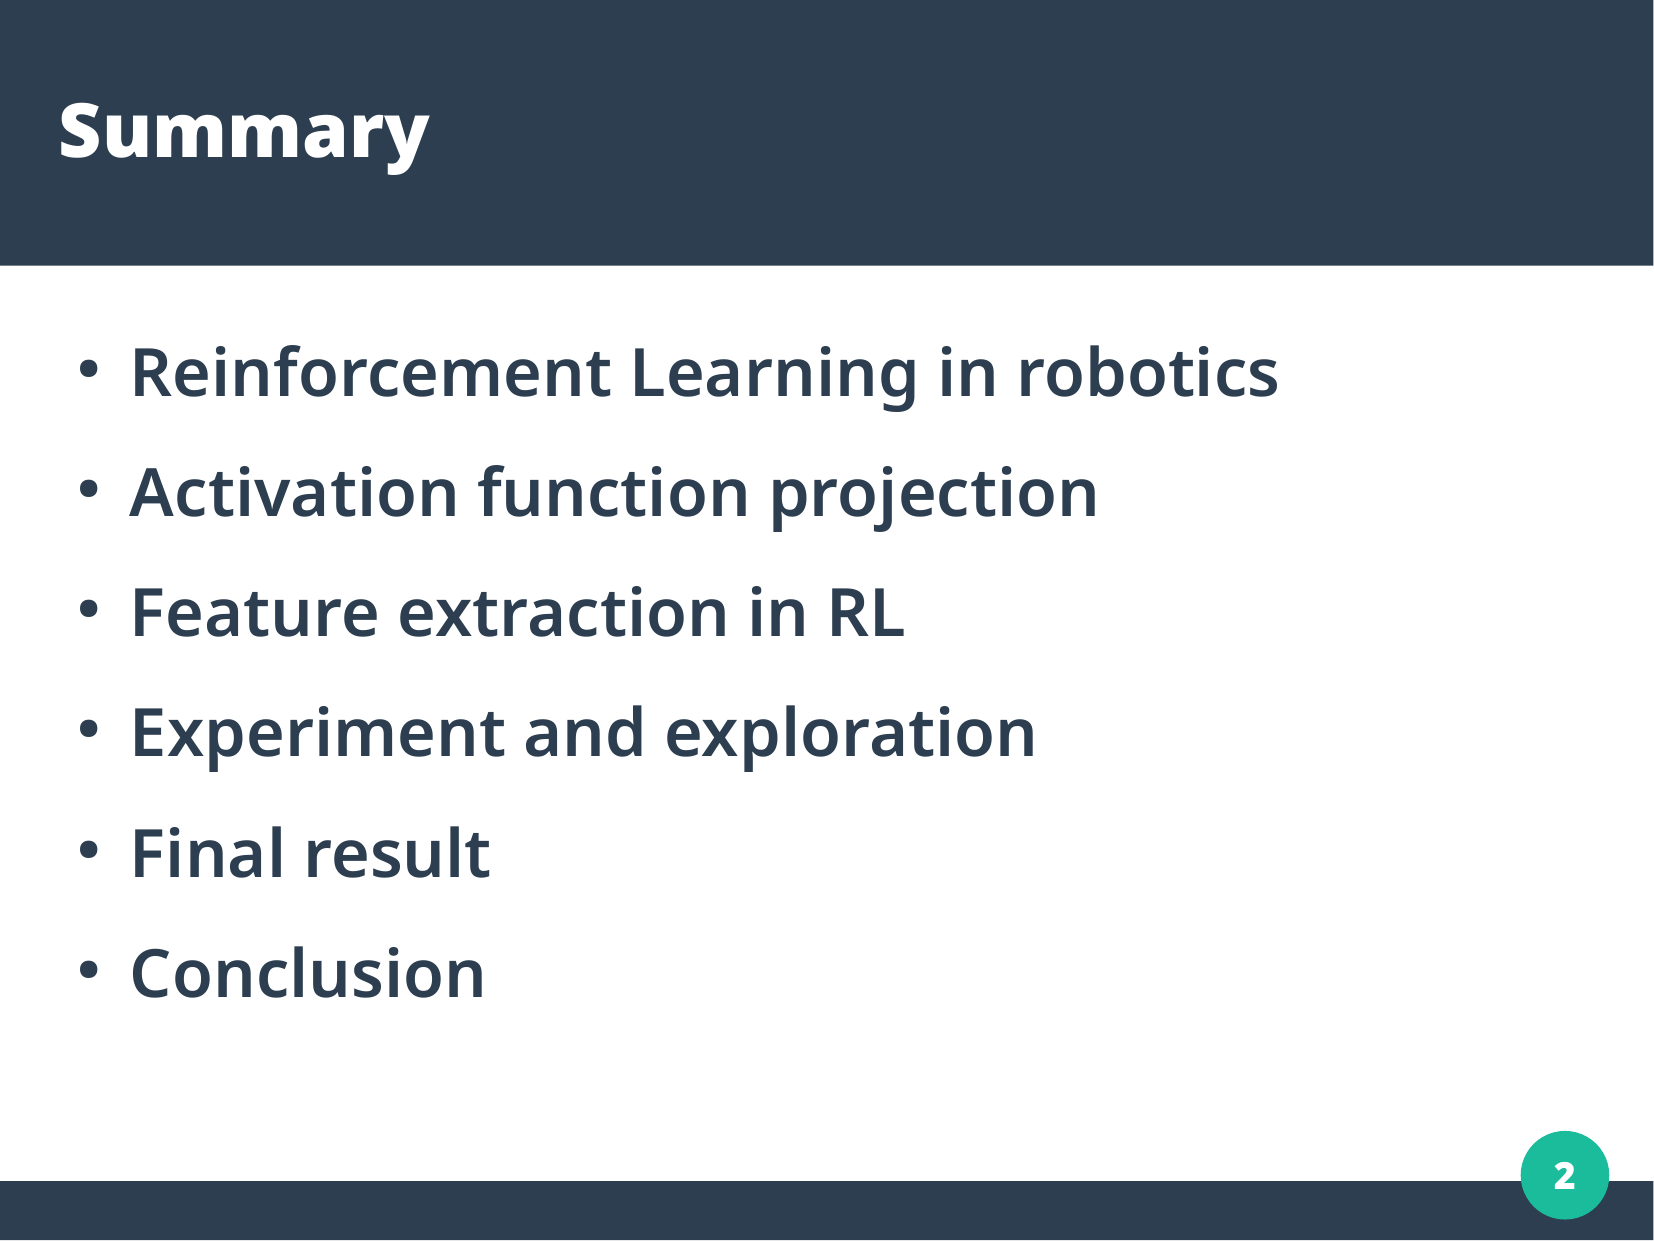

# Summary
Reinforcement Learning in robotics
Activation function projection
Feature extraction in RL
Experiment and exploration
Final result
Conclusion
2